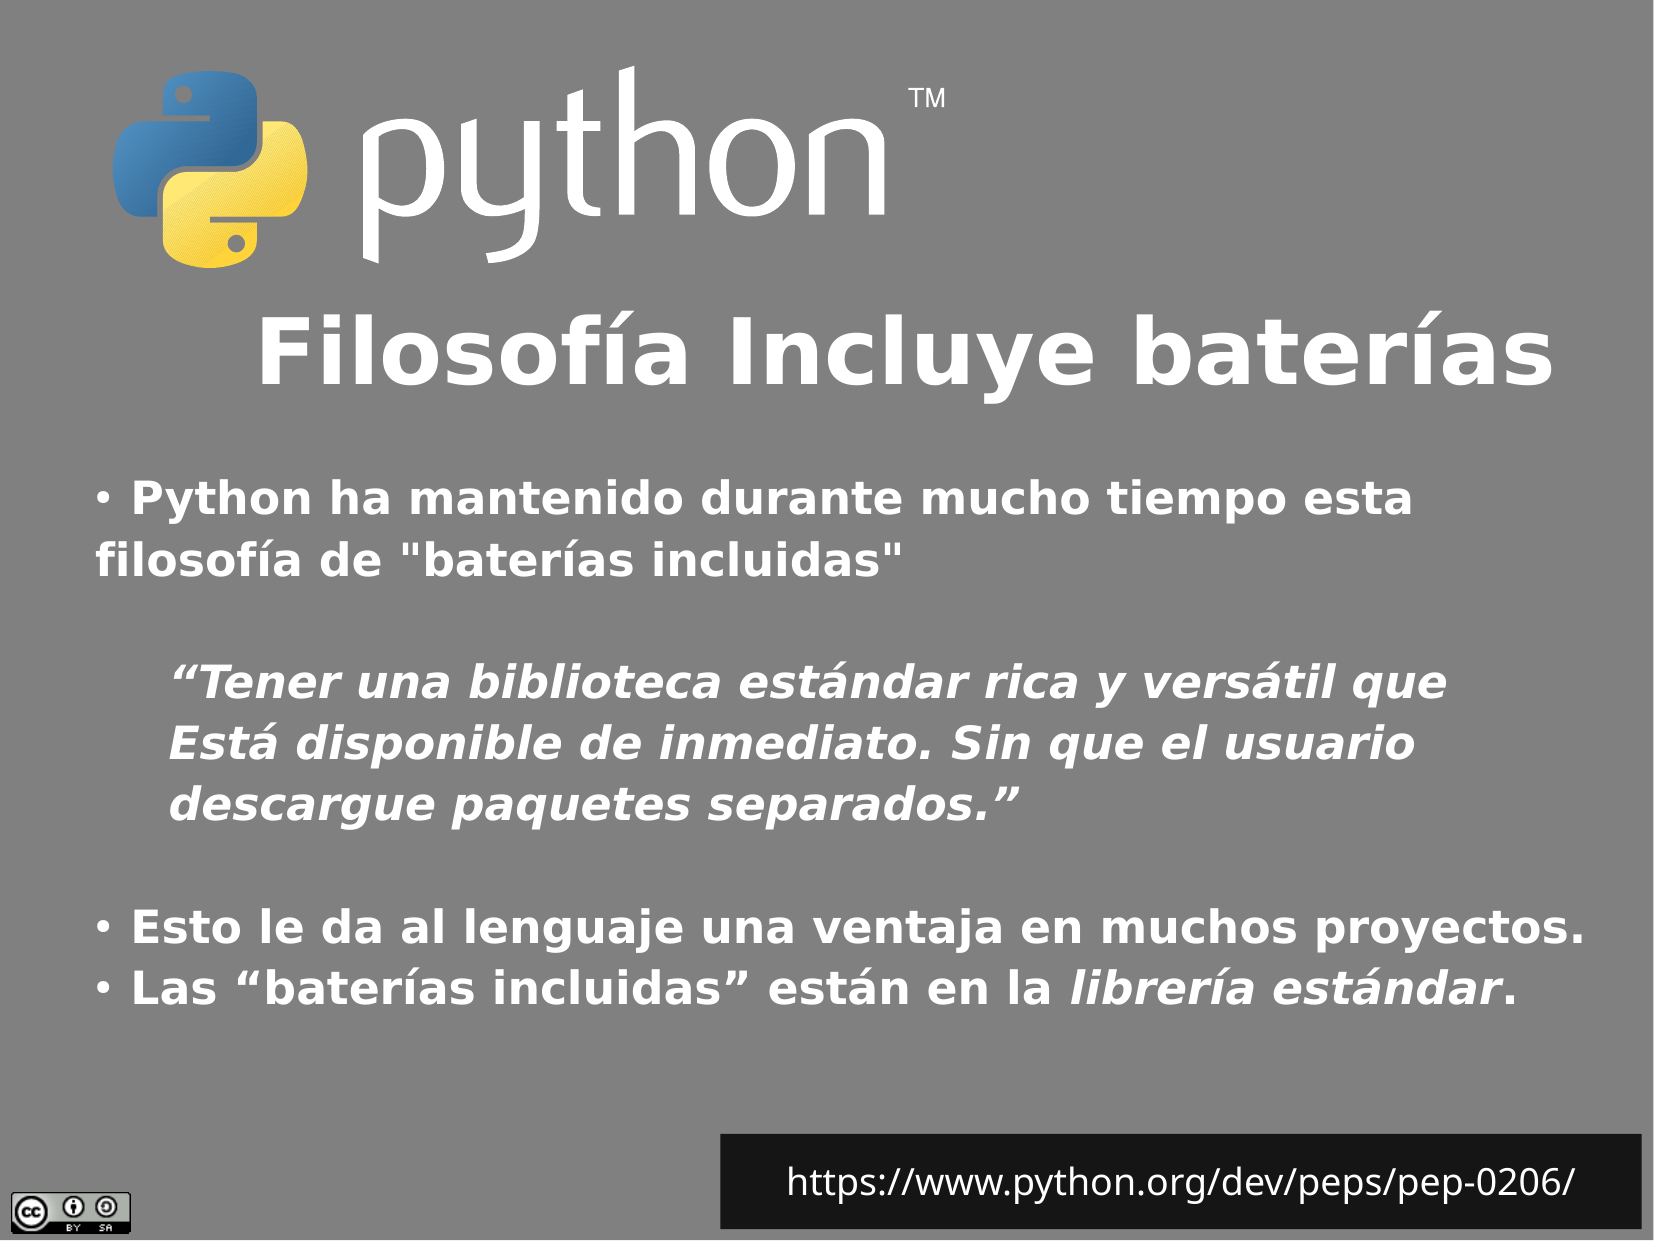

Filosofía Incluye baterías
Python ha mantenido durante mucho tiempo esta
filosofía de "baterías incluidas"
“Tener una biblioteca estándar rica y versátil que
Está disponible de inmediato. Sin que el usuario
descargue paquetes separados.”
Esto le da al lenguaje una ventaja en muchos proyectos.
Las “baterías incluidas” están en la librería estándar.
# https://www.python.org/dev/peps/pep-0206/